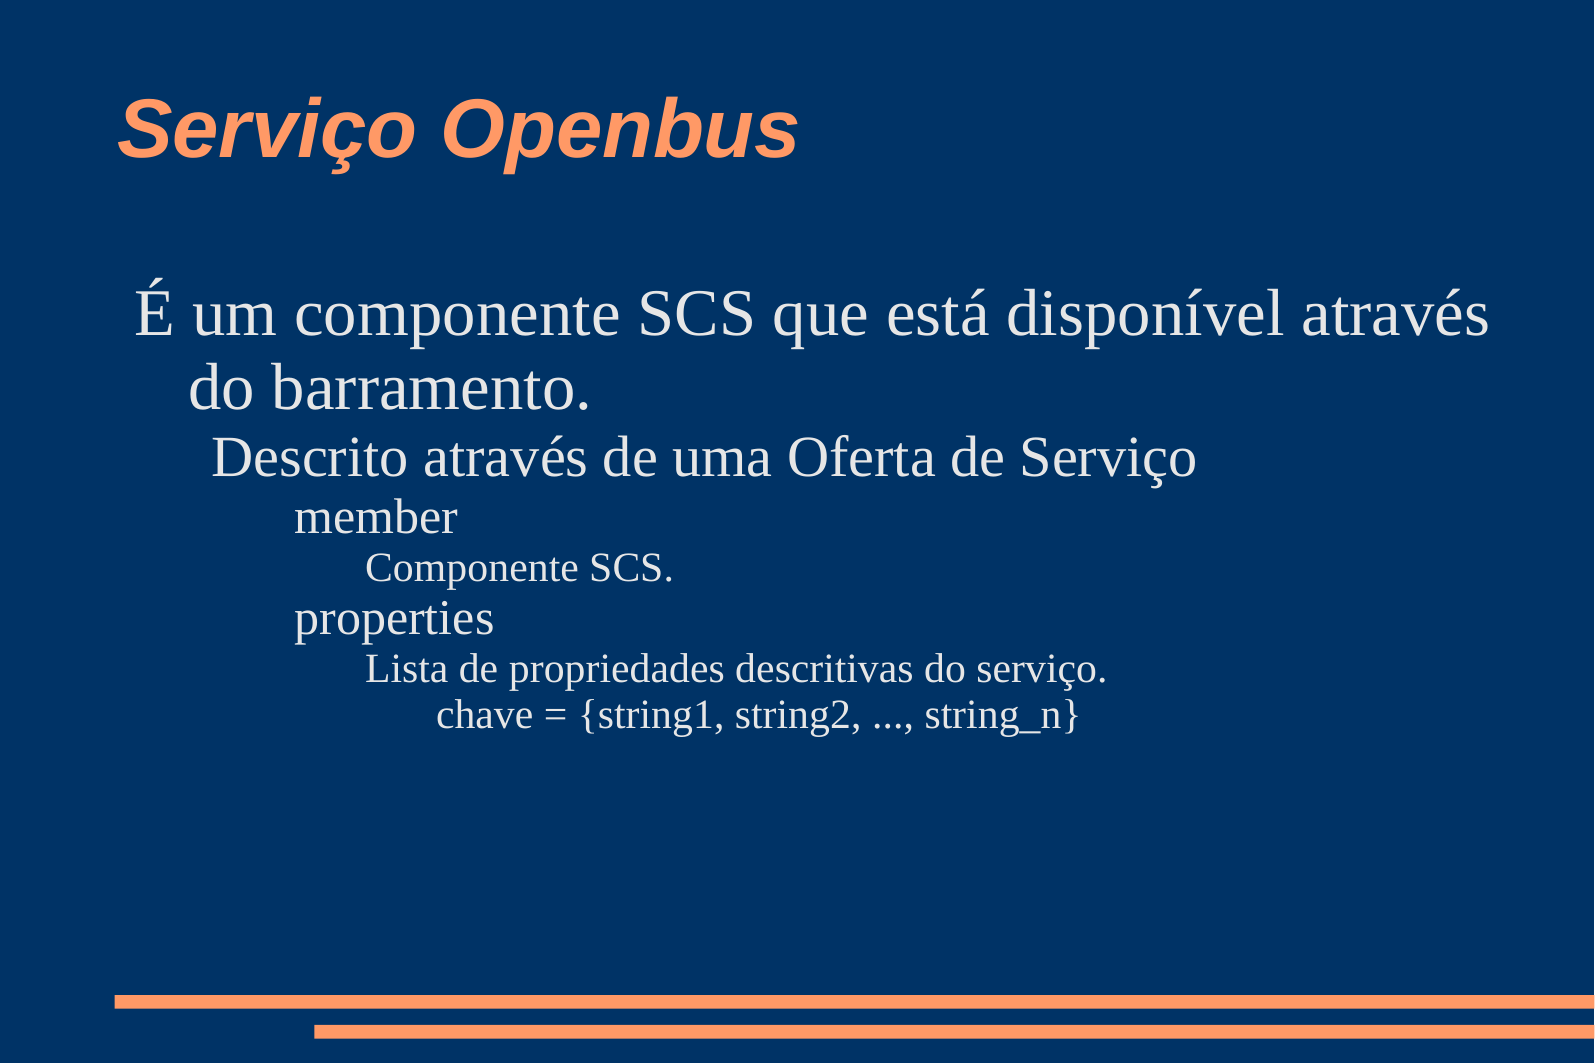

# Serviço Openbus
É um componente SCS que está disponível através do barramento.
Descrito através de uma Oferta de Serviço
member
Componente SCS.
properties
Lista de propriedades descritivas do serviço.
chave = {string1, string2, ..., string_n}